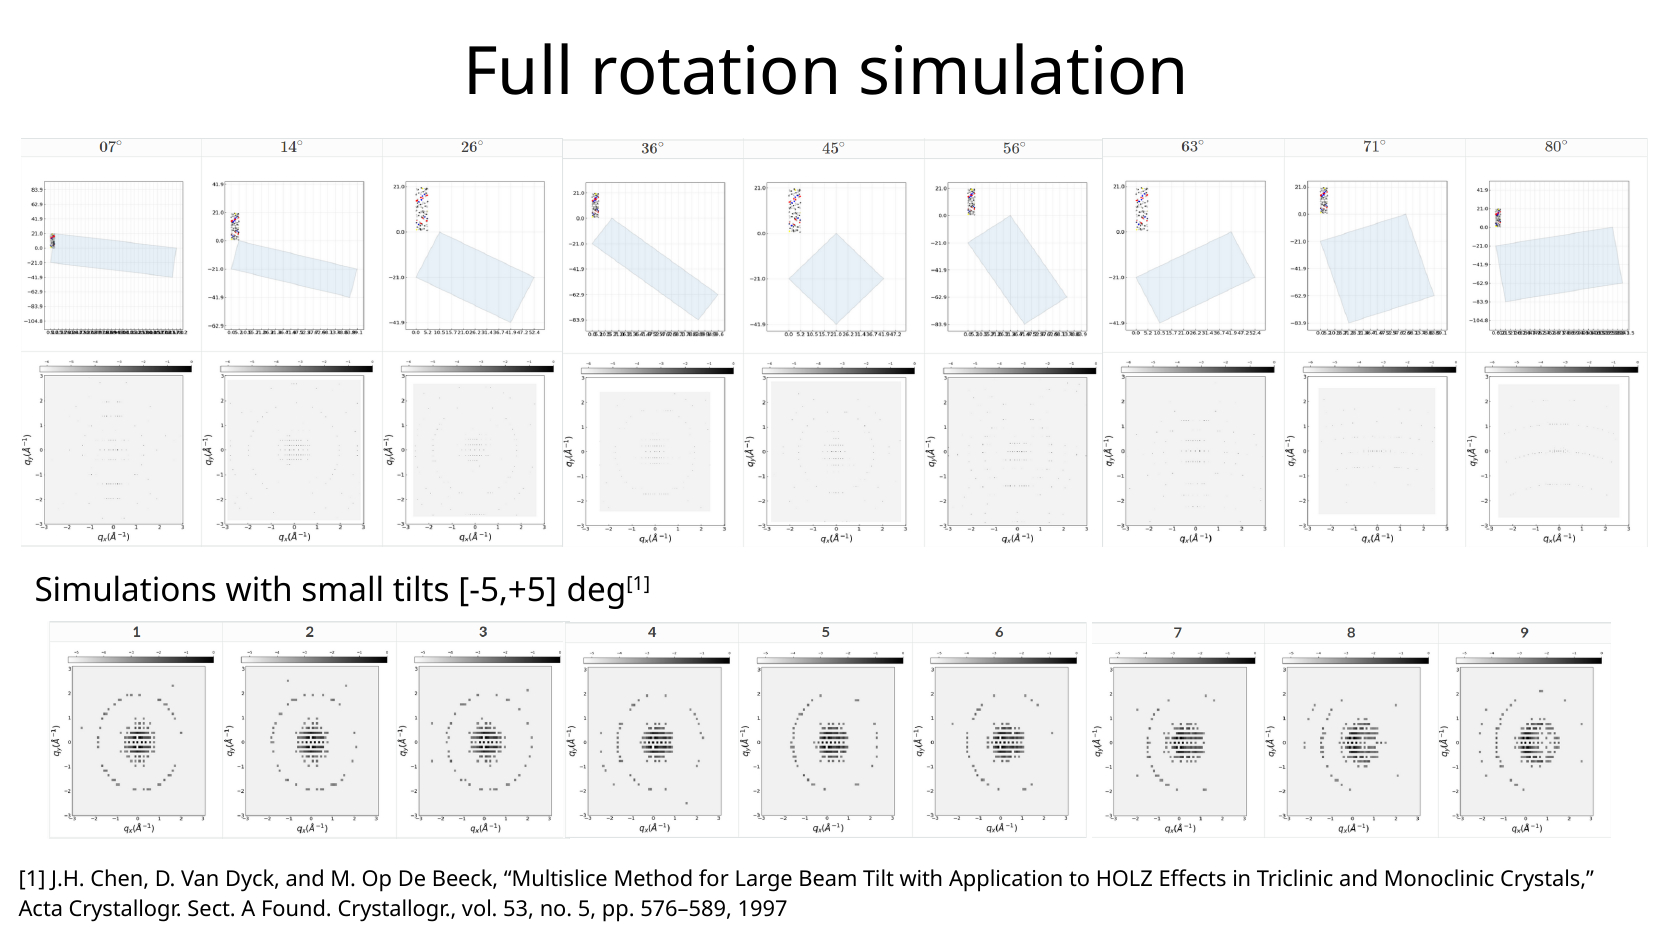

# Full rotation simulation
Simulations with small tilts [-5,+5] deg[1]
[1] J.H. Chen, D. Van Dyck, and M. Op De Beeck, “Multislice Method for Large Beam Tilt with Application to HOLZ Effects in Triclinic and Monoclinic Crystals,” Acta Crystallogr. Sect. A Found. Crystallogr., vol. 53, no. 5, pp. 576–589, 1997